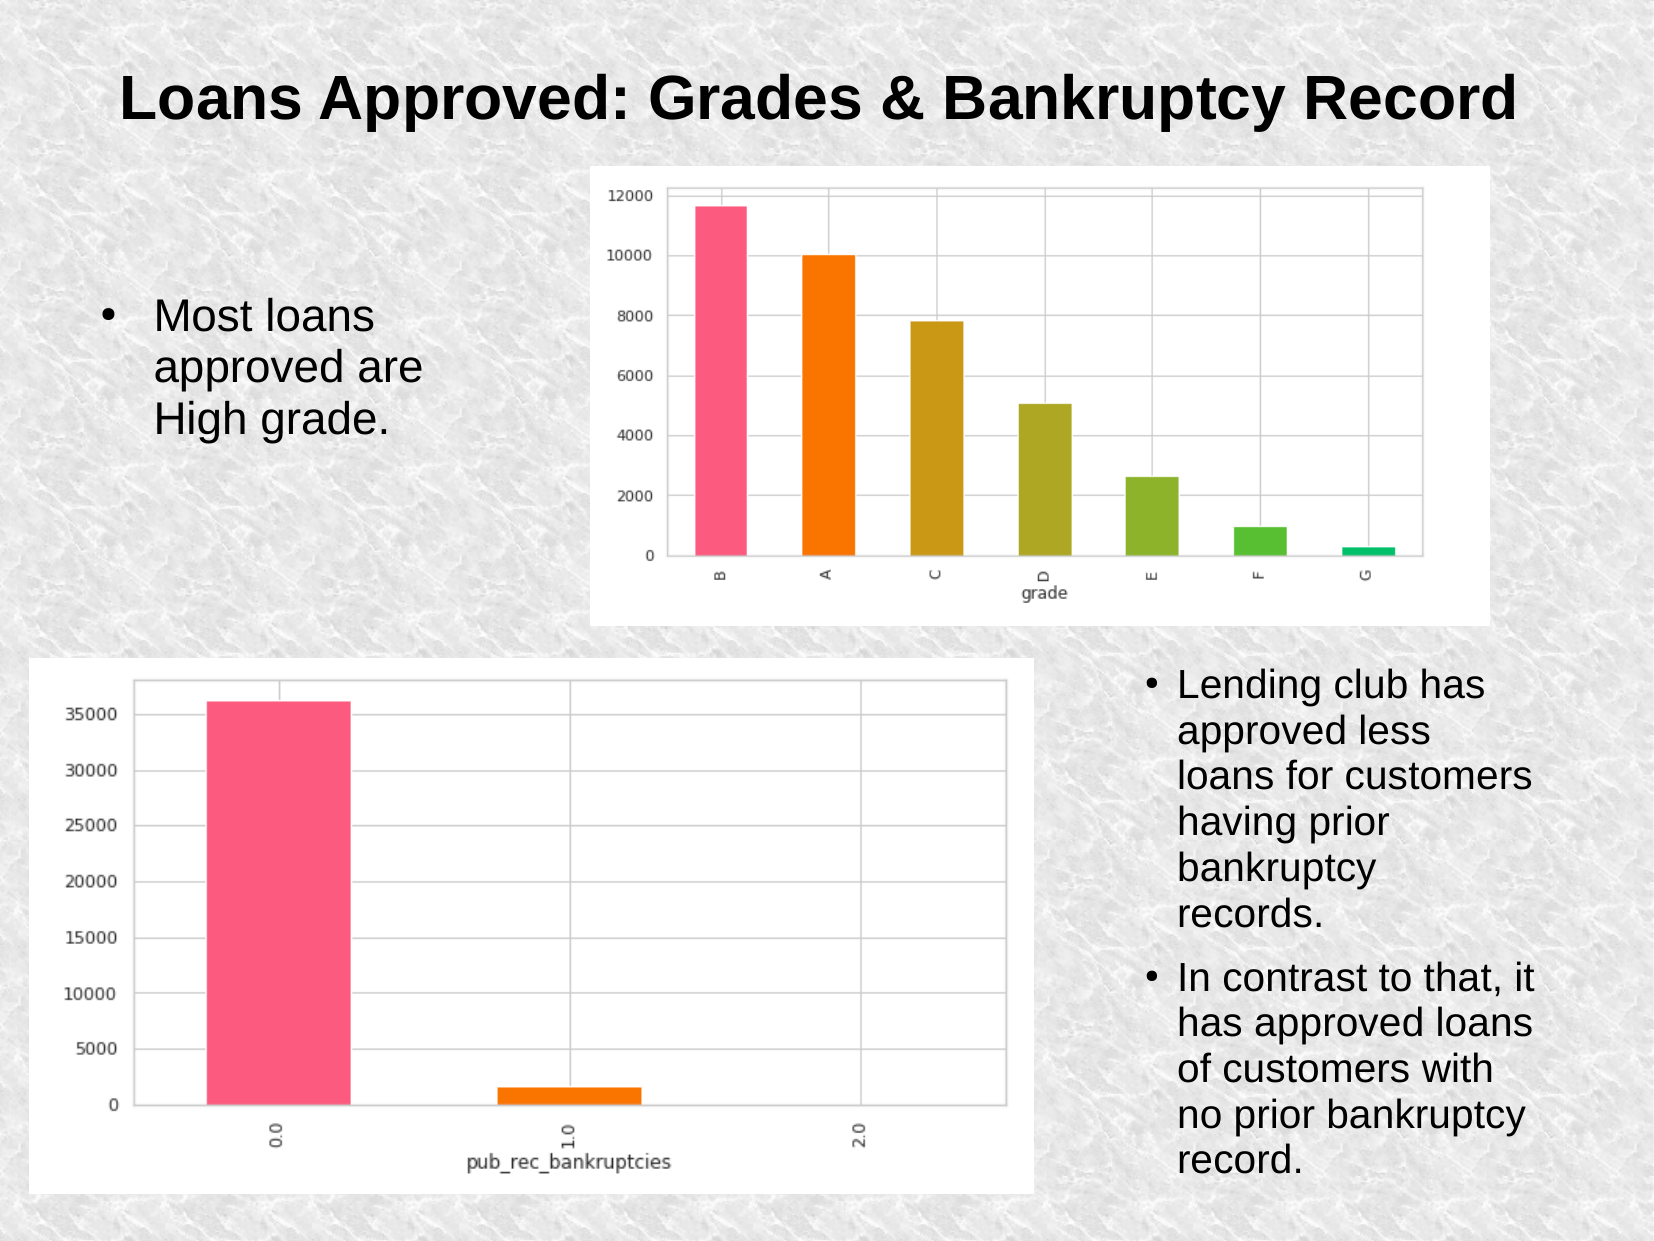

# Loans Approved: Grades & Bankruptcy Record
Most loans approved are High grade.
Lending club has approved less loans for customers having prior bankruptcy records.
In contrast to that, it has approved loans of customers with no prior bankruptcy record.